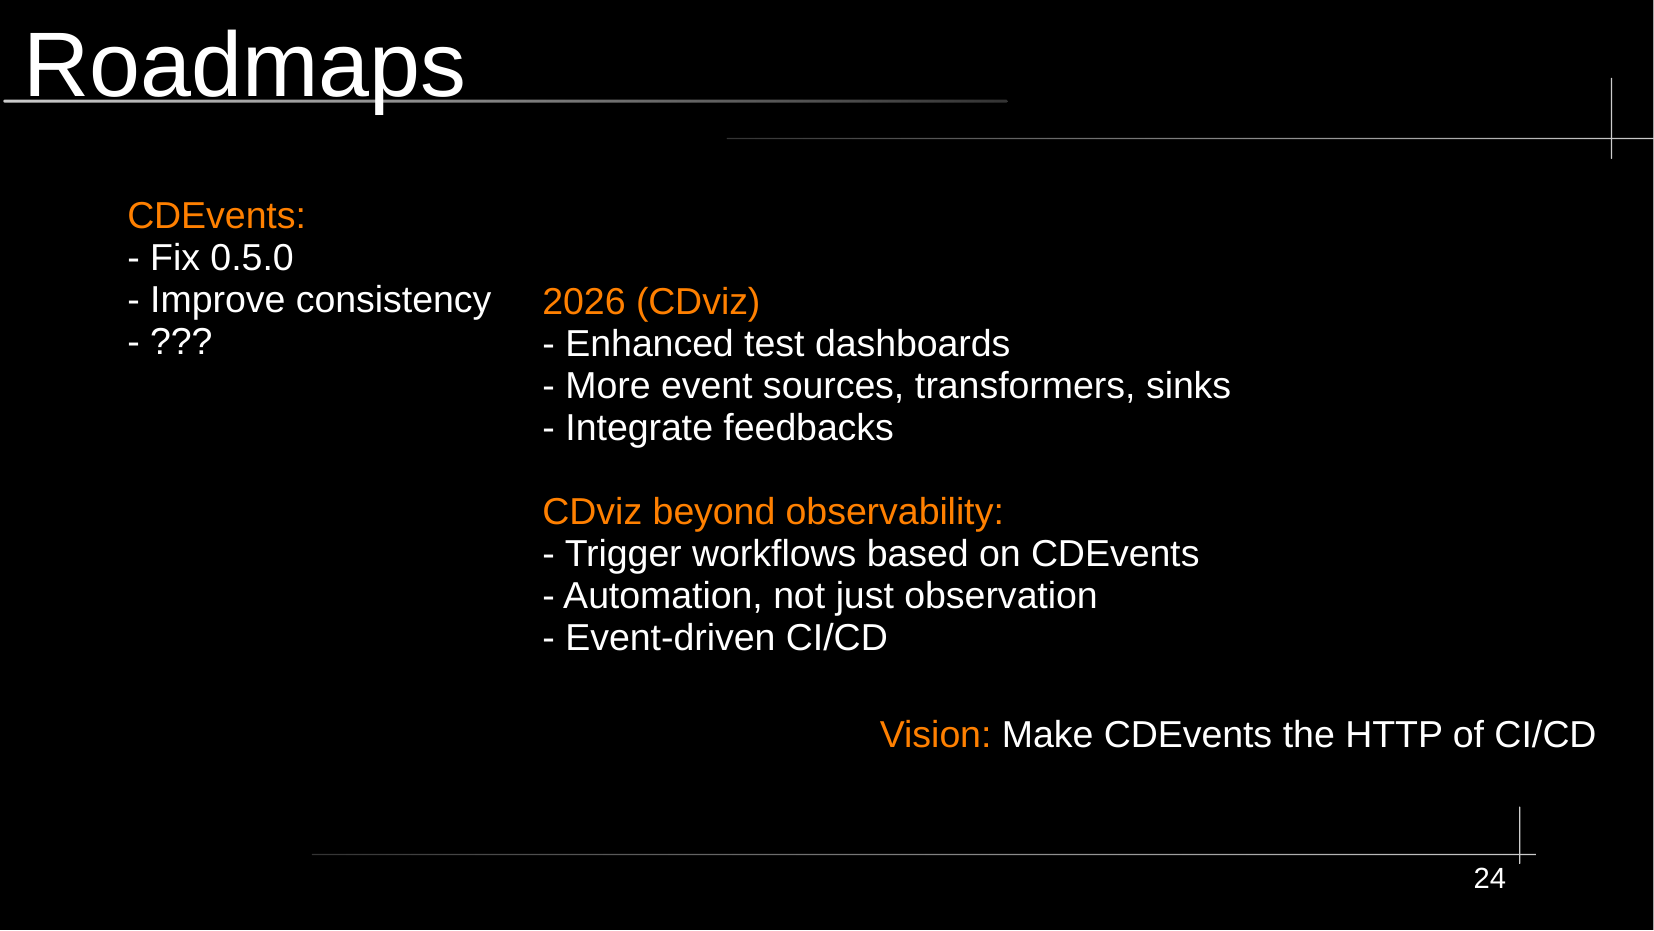

# Roadmaps
CDEvents:
- Fix 0.5.0
- Improve consistency
- ???
2026 (CDviz)
- Enhanced test dashboards
- More event sources, transformers, sinks
- Integrate feedbacks
CDviz beyond observability:
- Trigger workflows based on CDEvents
- Automation, not just observation
- Event-driven CI/CD
Vision: Make CDEvents the HTTP of CI/CD
24